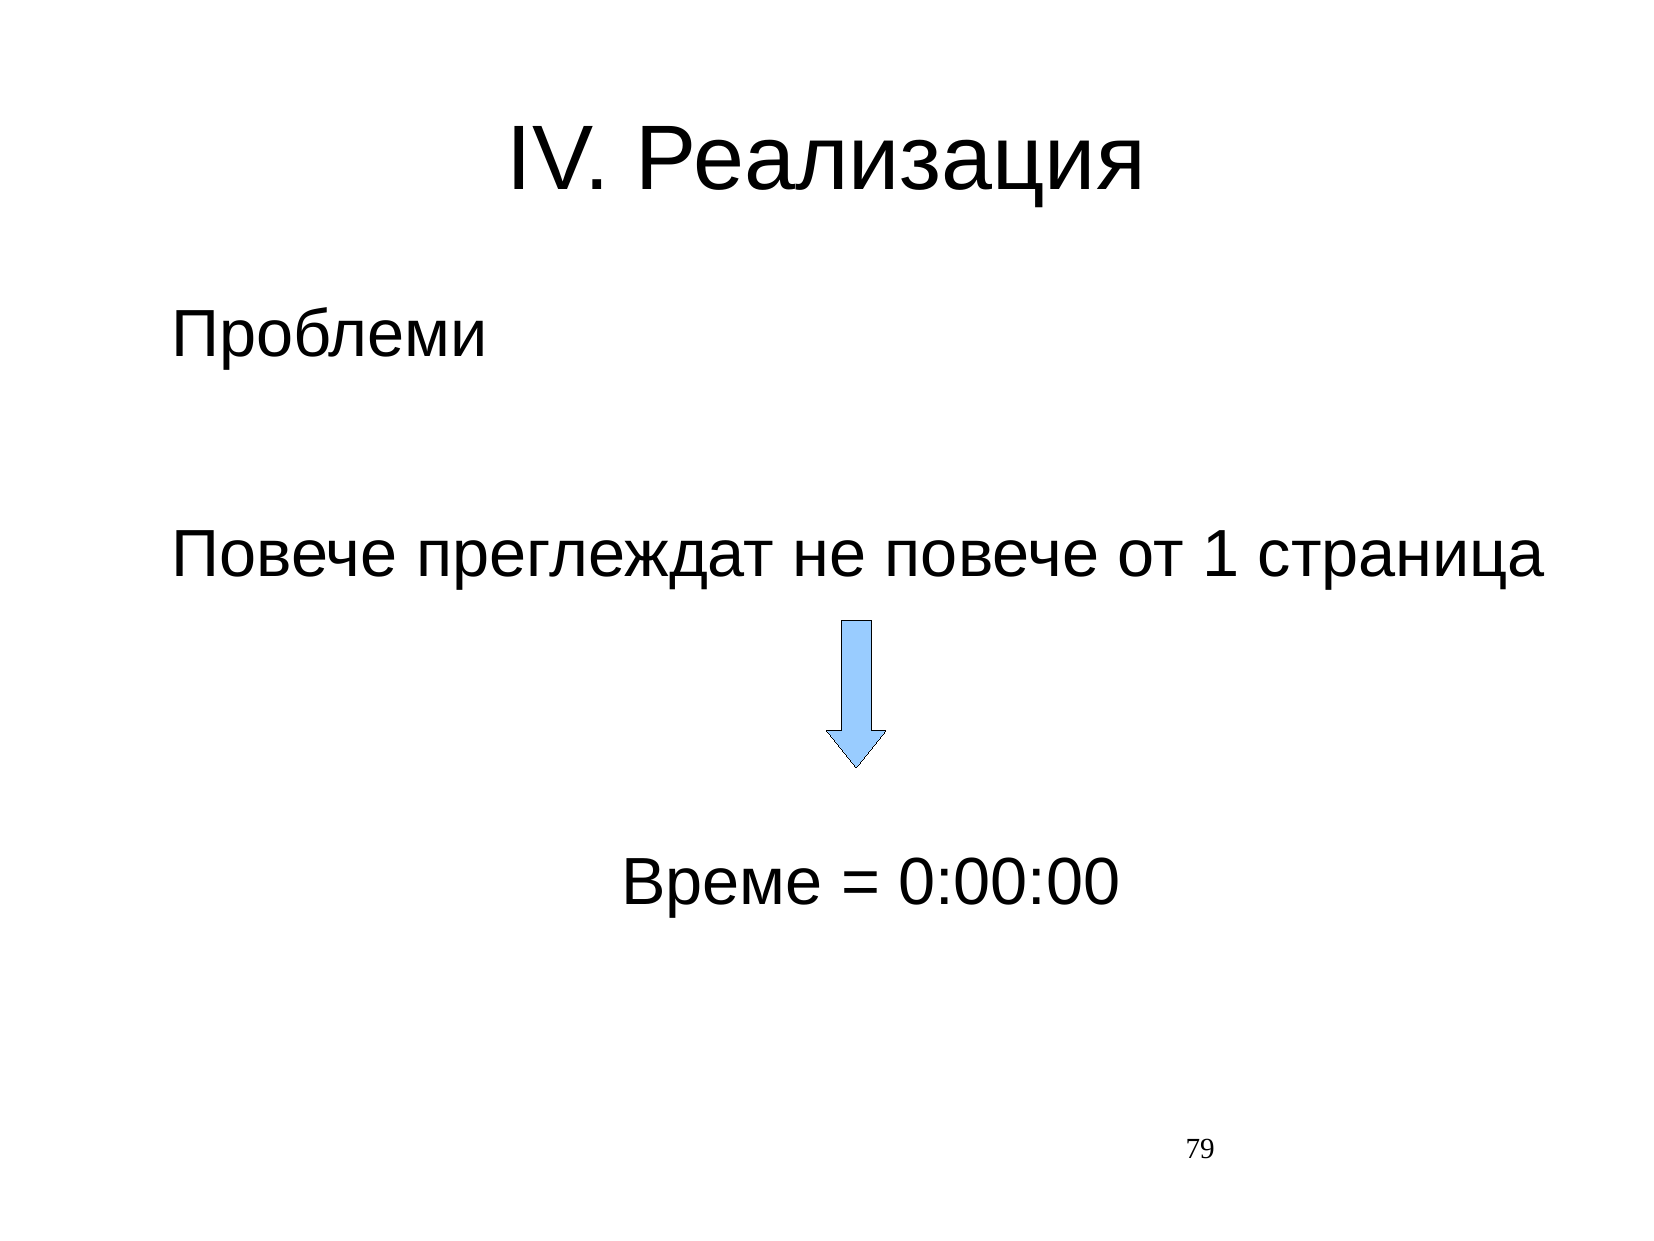

# IV. Реализация
Проблеми
Повече преглеждат не повече от 1 страница
Време = 0:00:00